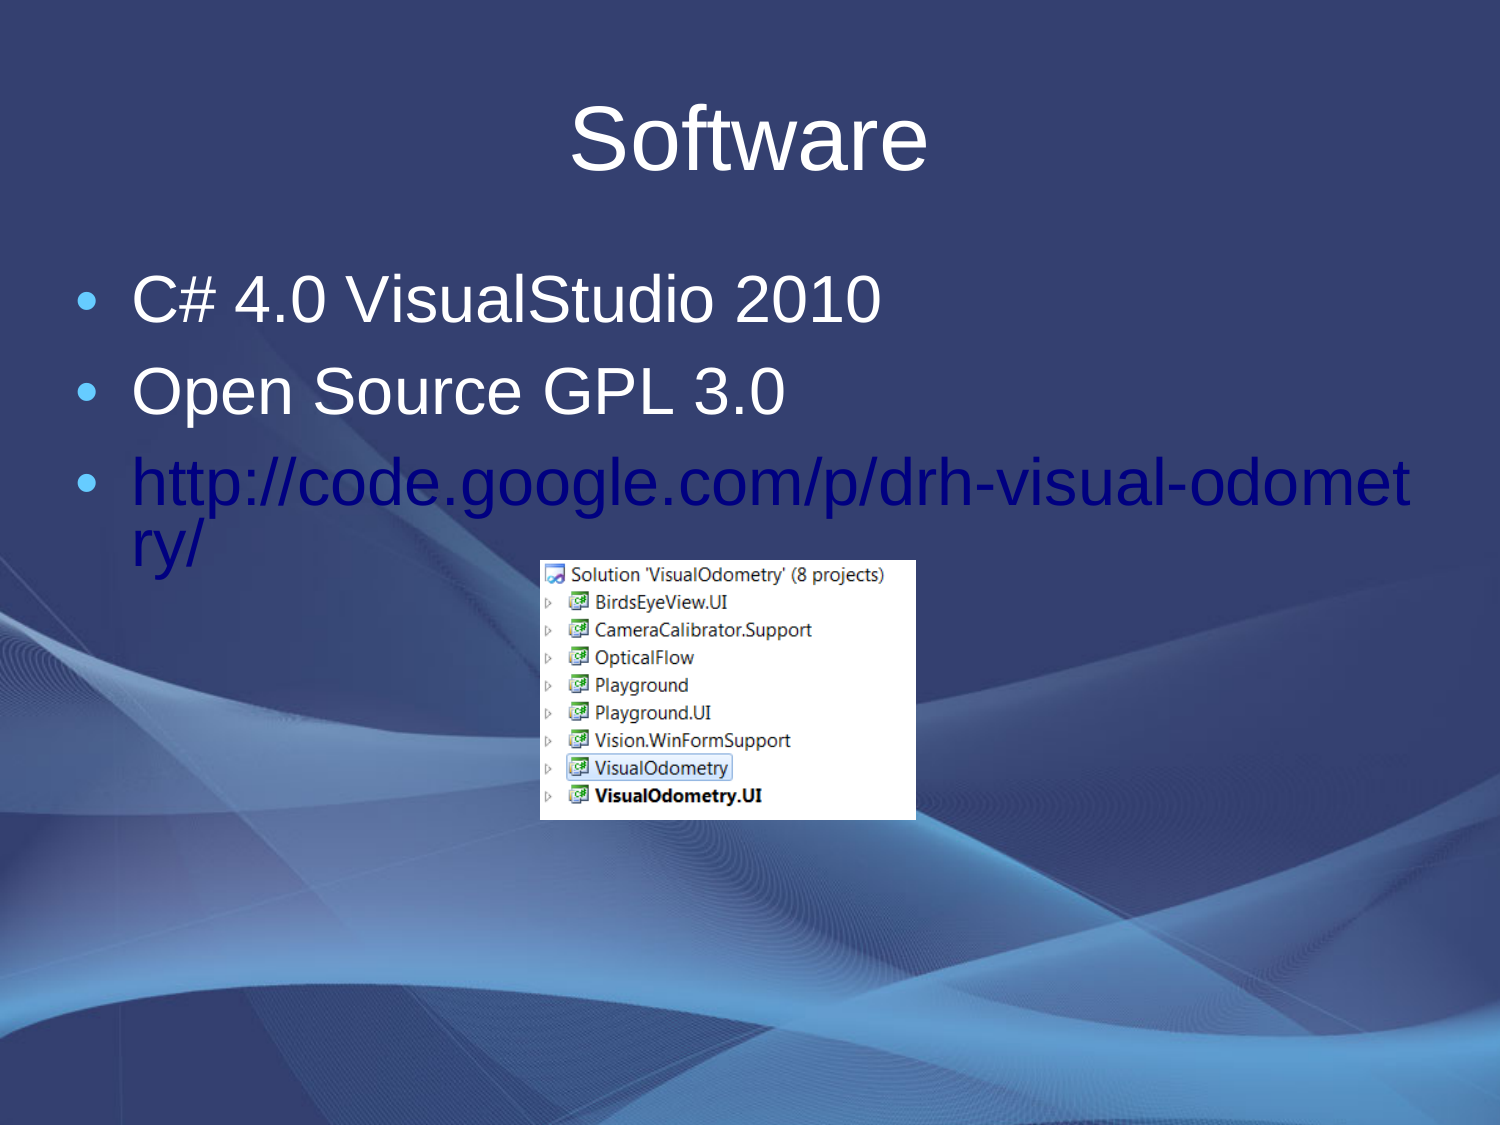

# Software
C# 4.0 VisualStudio 2010
Open Source GPL 3.0
http://code.google.com/p/drh-visual-odometry/